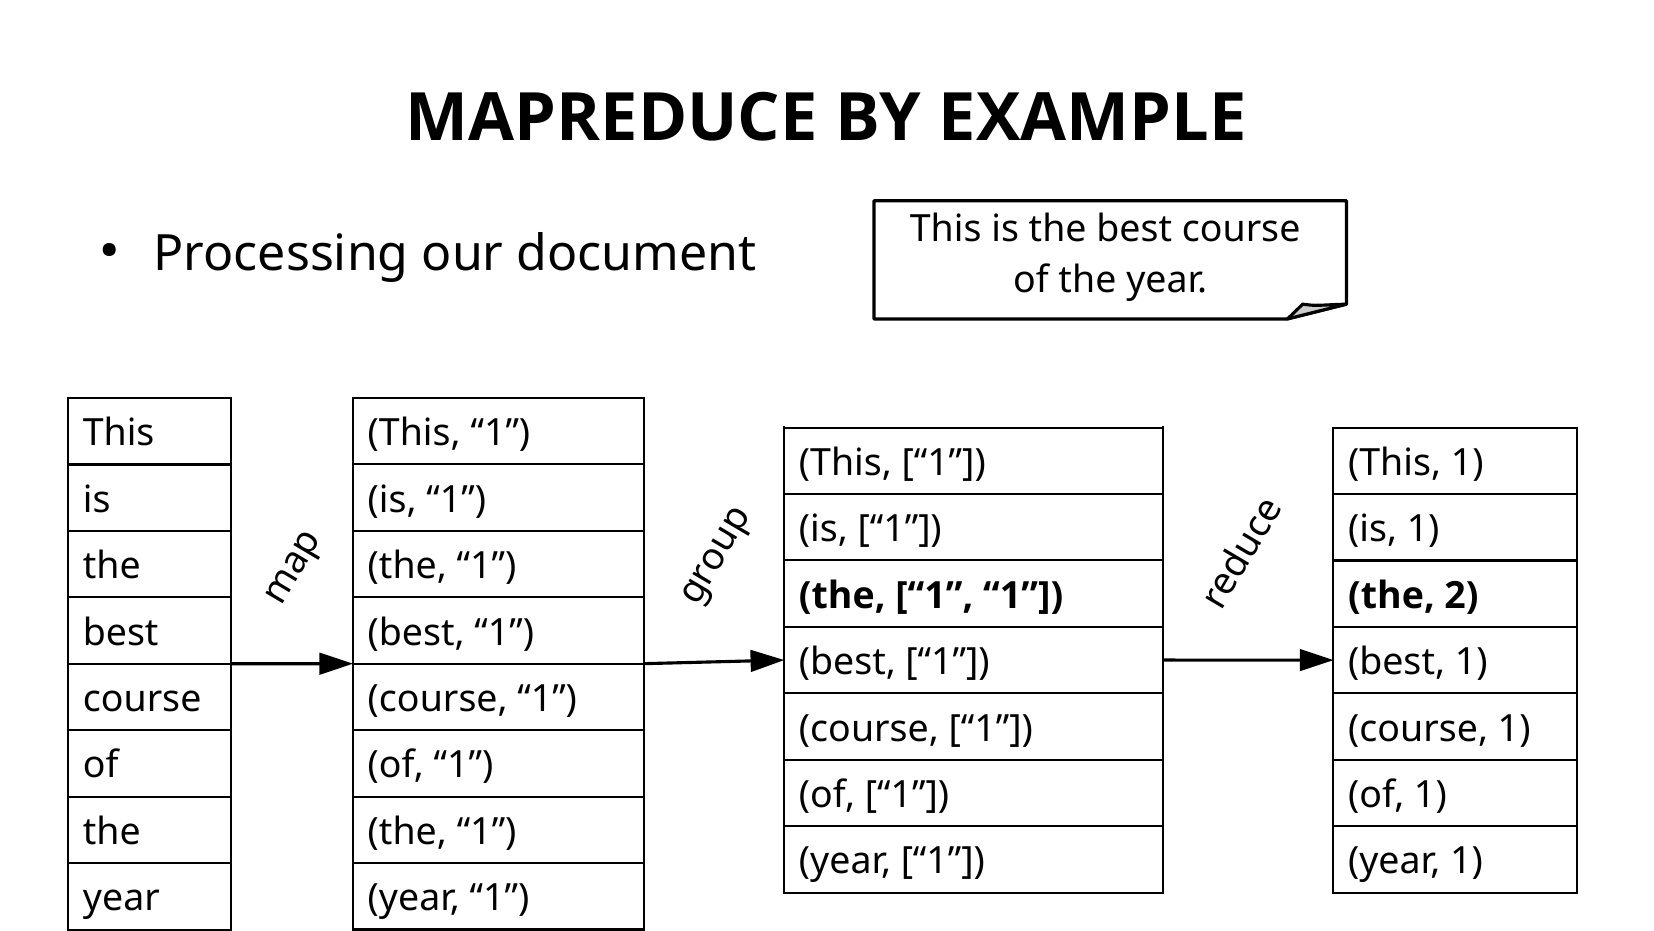

# MAPREDUCE BY EXAMPLE
This is the best course
of the year.
Processing our document
| (This, “1”) |
| --- |
| (is, “1”) |
| (the, “1”) |
| (best, “1”) |
| (course, “1”) |
| (of, “1”) |
| (the, “1”) |
| (year, “1”) |
| This |
| --- |
| is |
| the |
| best |
| course |
| of |
| the |
| year |
| (This, [“1”]) |
| --- |
| (is, [“1”]) |
| (the, [“1”, “1”]) |
| (best, [“1”]) |
| (course, [“1”]) |
| (of, [“1”]) |
| (year, [“1”]) |
| (This, 1) |
| --- |
| (is, 1) |
| (the, 2) |
| (best, 1) |
| (course, 1) |
| (of, 1) |
| (year, 1) |
reduce
group
map